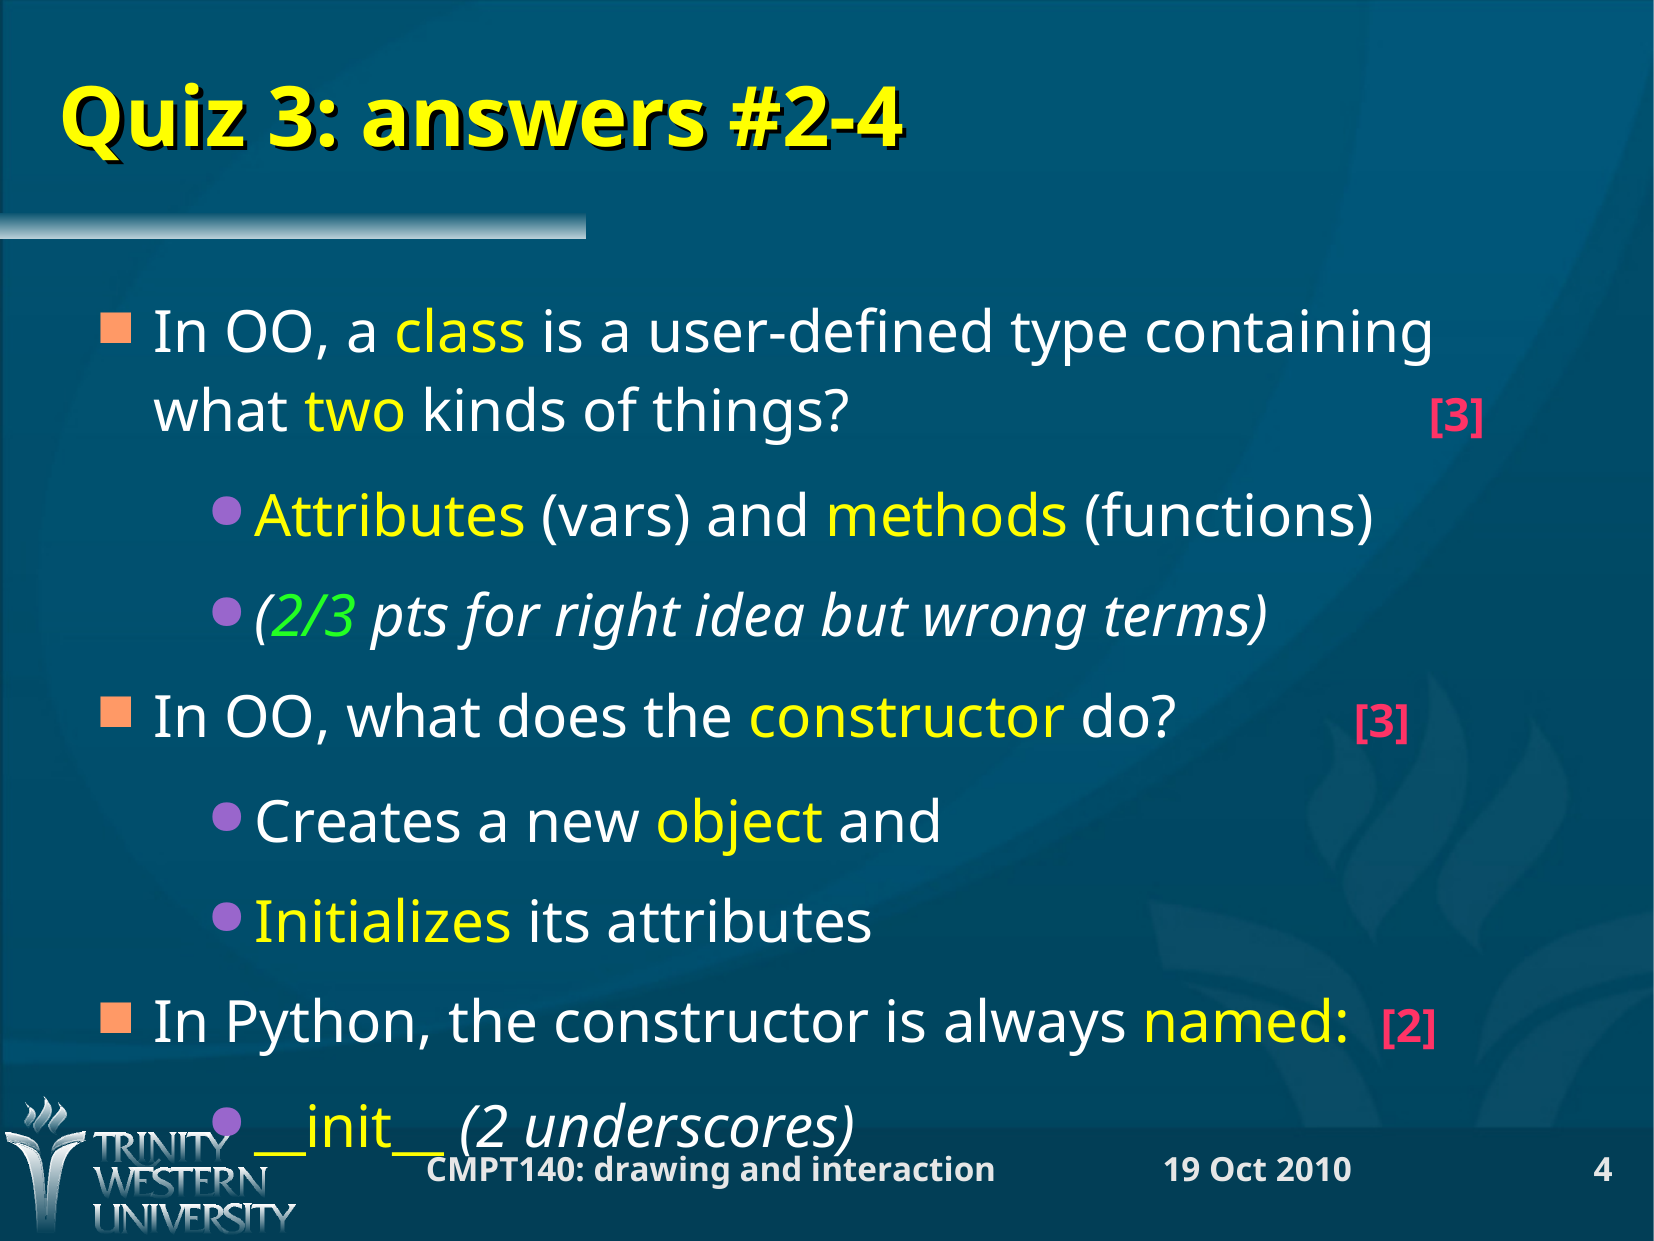

# Quiz 3: answers #2-4
In OO, a class is a user-defined type containing what two kinds of things?								[3]
Attributes (vars) and methods (functions)
(2/3 pts for right idea but wrong terms)
In OO, what does the constructor do?			[3]
Creates a new object and
Initializes its attributes
In Python, the constructor is always named: [2]
__init__ (2 underscores)
CMPT140: drawing and interaction
19 Oct 2010
4